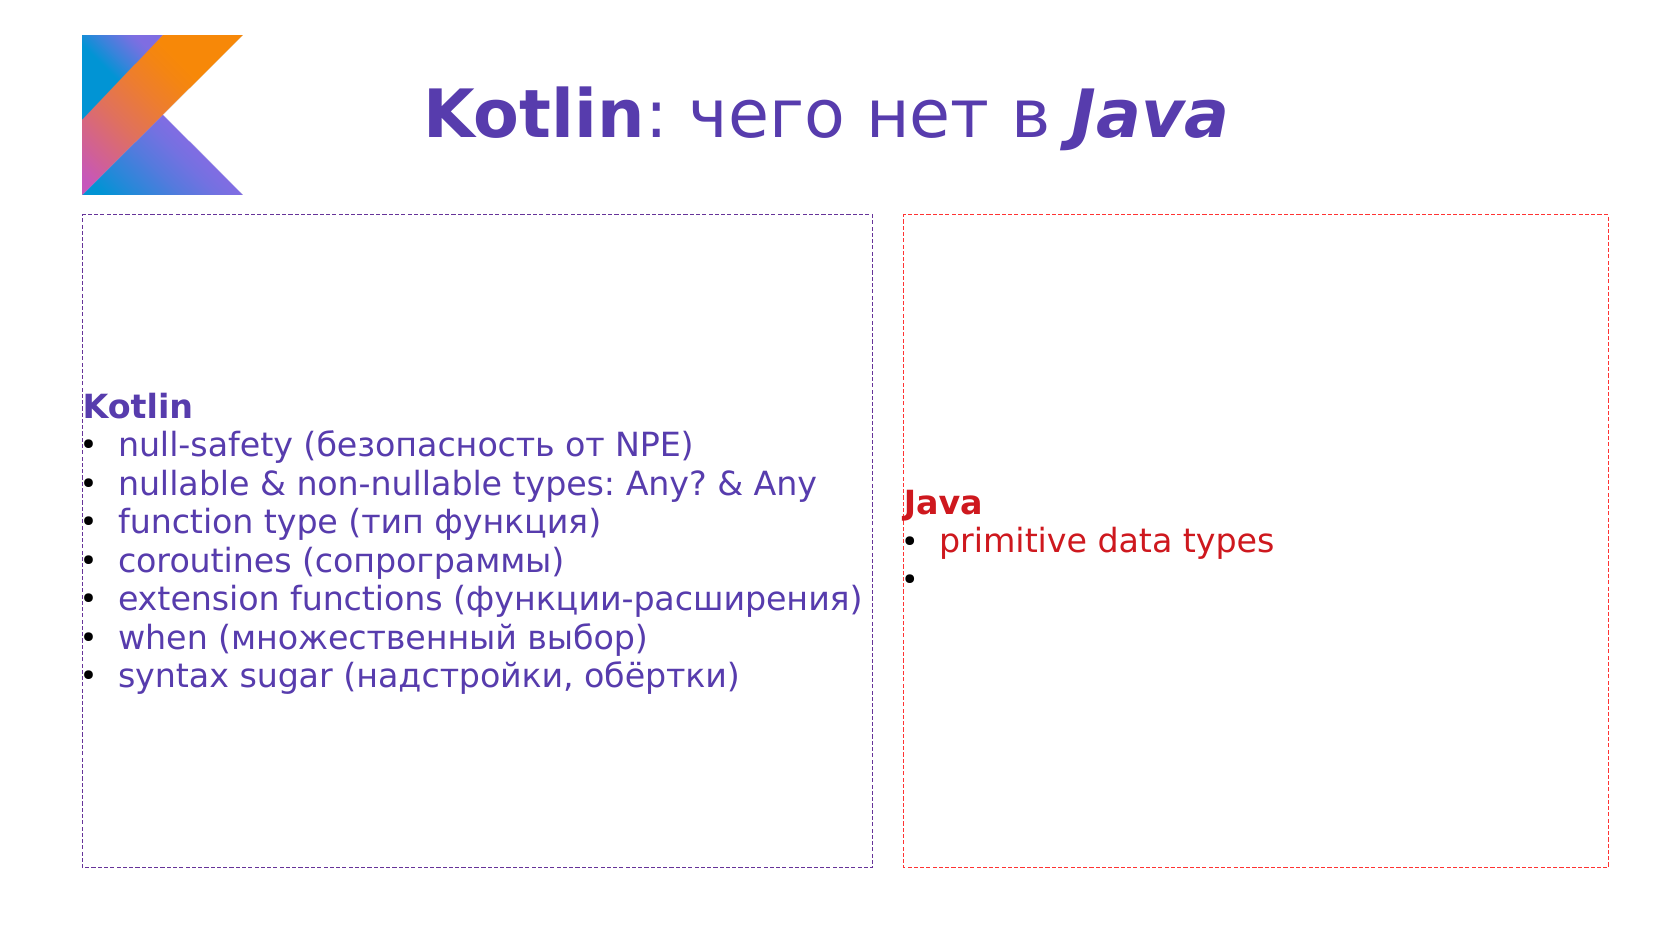

# Kotlin: чего нет в Java
Kotlin
null-safety (безопасность от NPE)
nullable & non-nullable types: Any? & Any
function type (тип функция)
coroutines (сопрограммы)
extension functions (функции-расширения)
when (множественный выбор)
syntax sugar (надстройки, обёртки)
Java
primitive data types